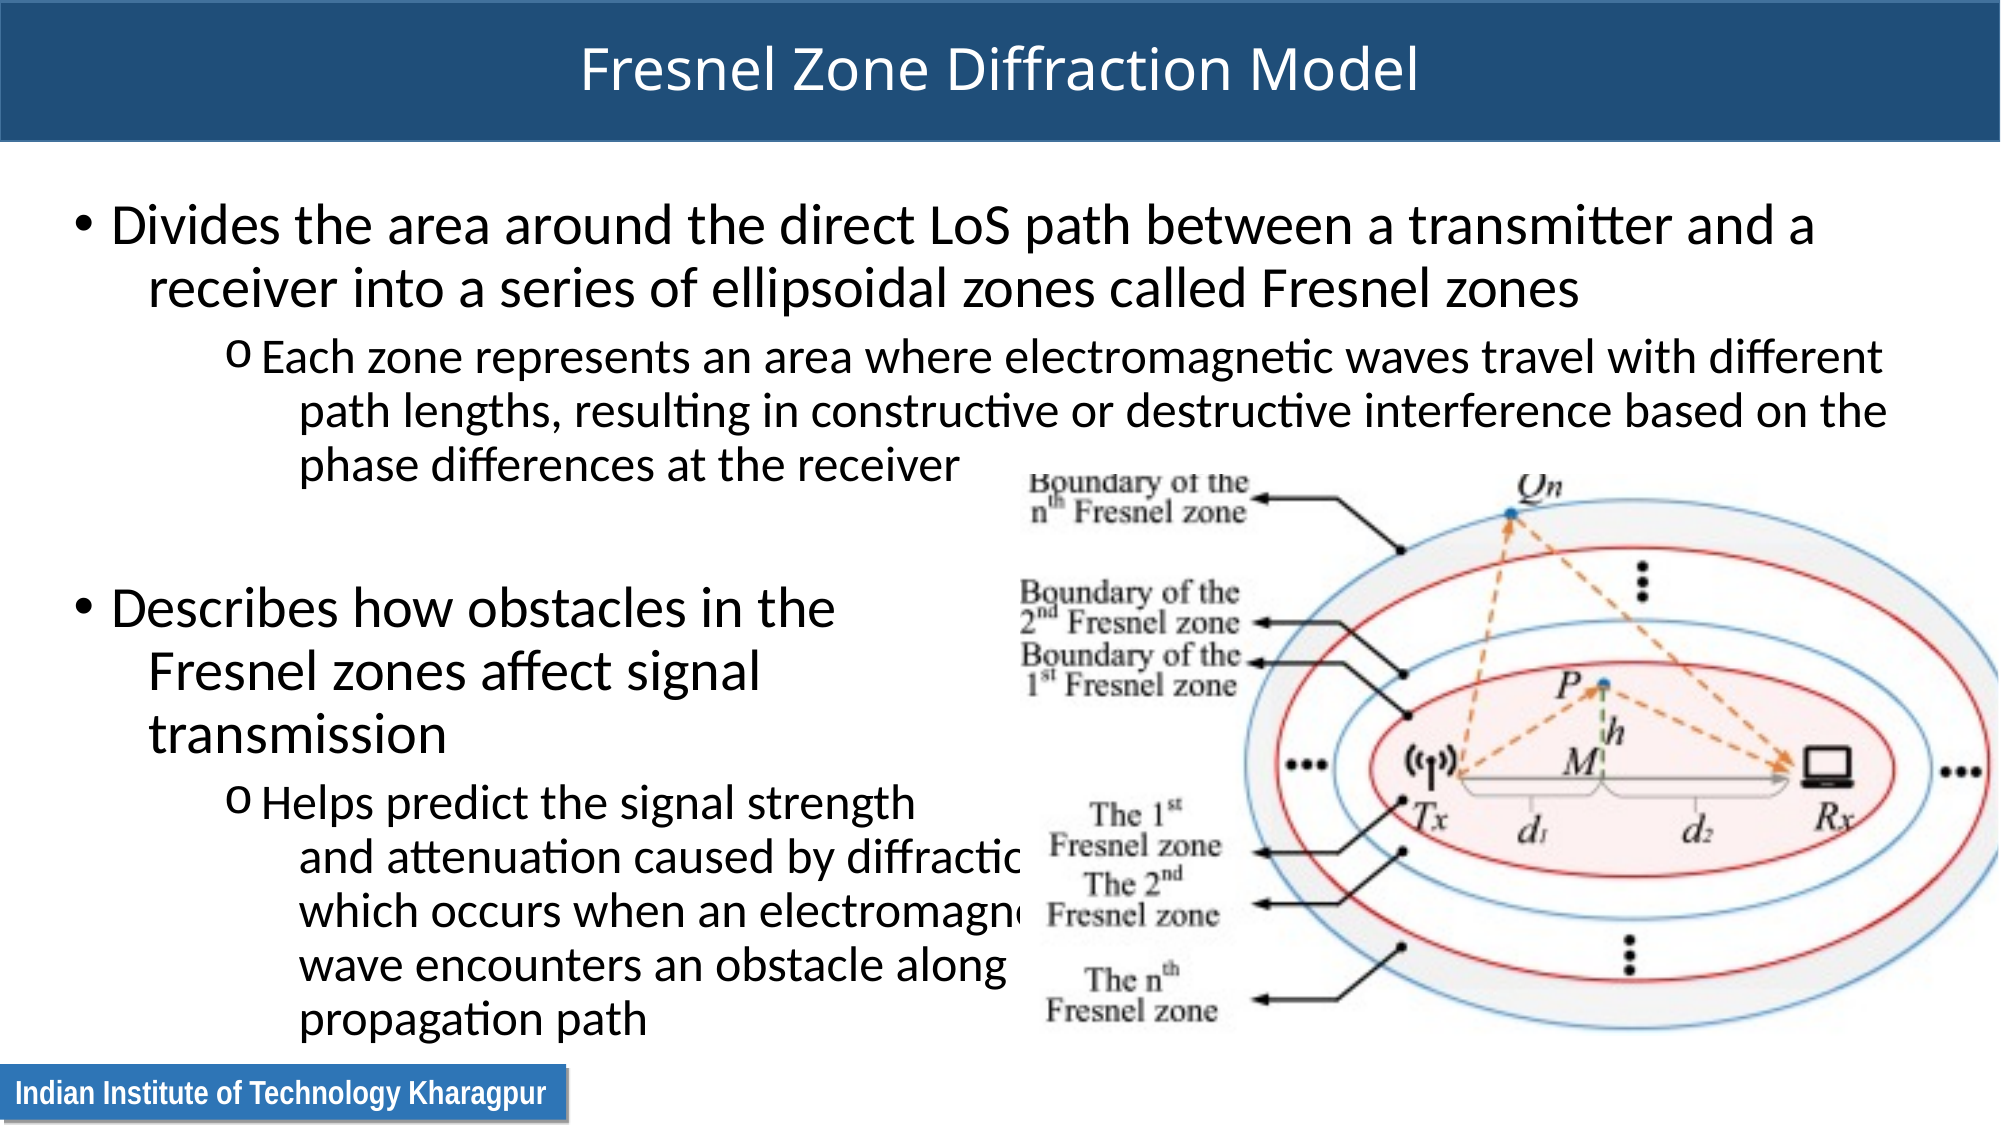

Fresnel Zone Diffraction Model
# Divides the area around the direct LoS path between a transmitter and a receiver into a series of ellipsoidal zones called Fresnel zones
Each zone represents an area where electromagnetic waves travel with different path lengths, resulting in constructive or destructive interference based on the phase differences at the receiver
Describes how obstacles in the
Fresnel zones affect signal
transmission
Helps predict the signal strength
and attenuation caused by diffraction,
which occurs when an electromagnetic
wave encounters an obstacle along its
propagation path